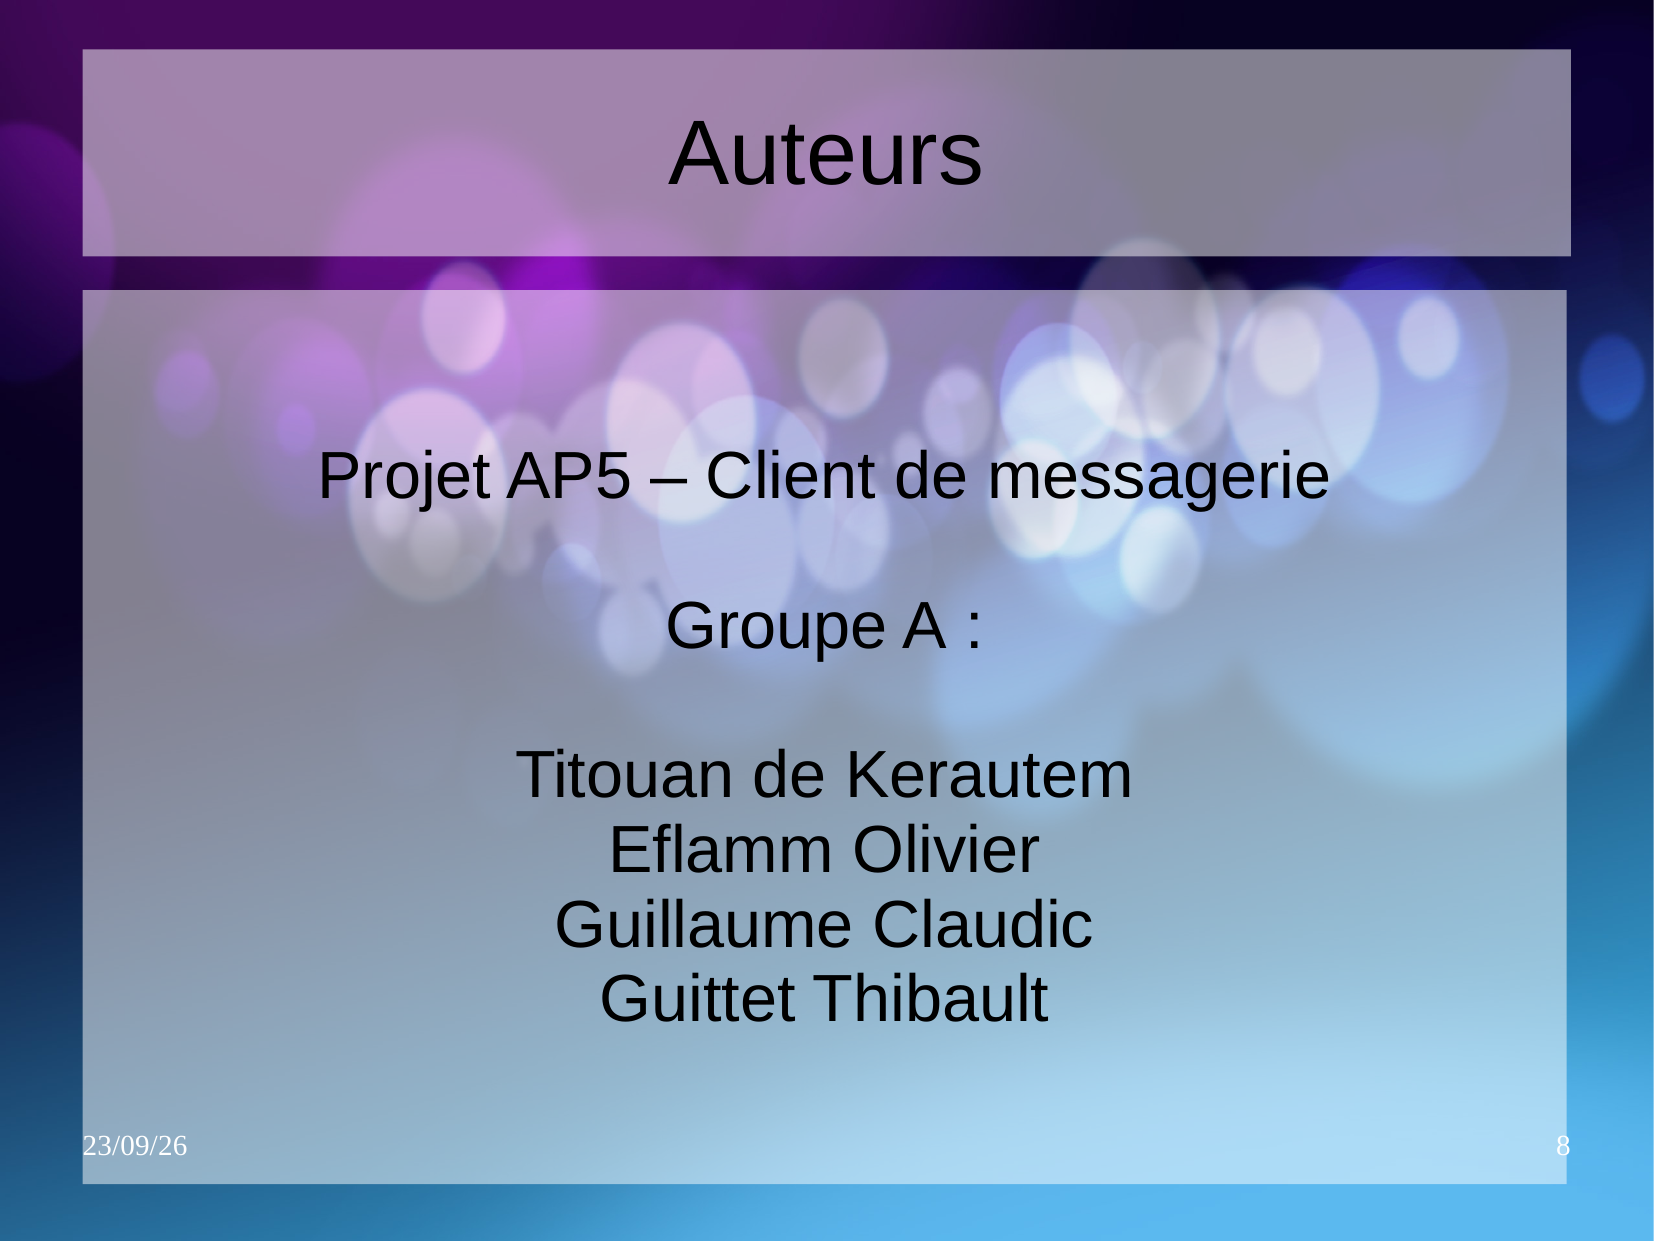

# Auteurs
Projet AP5 – Client de messagerie
Groupe A :
Titouan de Kerautem
Eflamm Olivier
Guillaume Claudic
Guittet Thibault
8